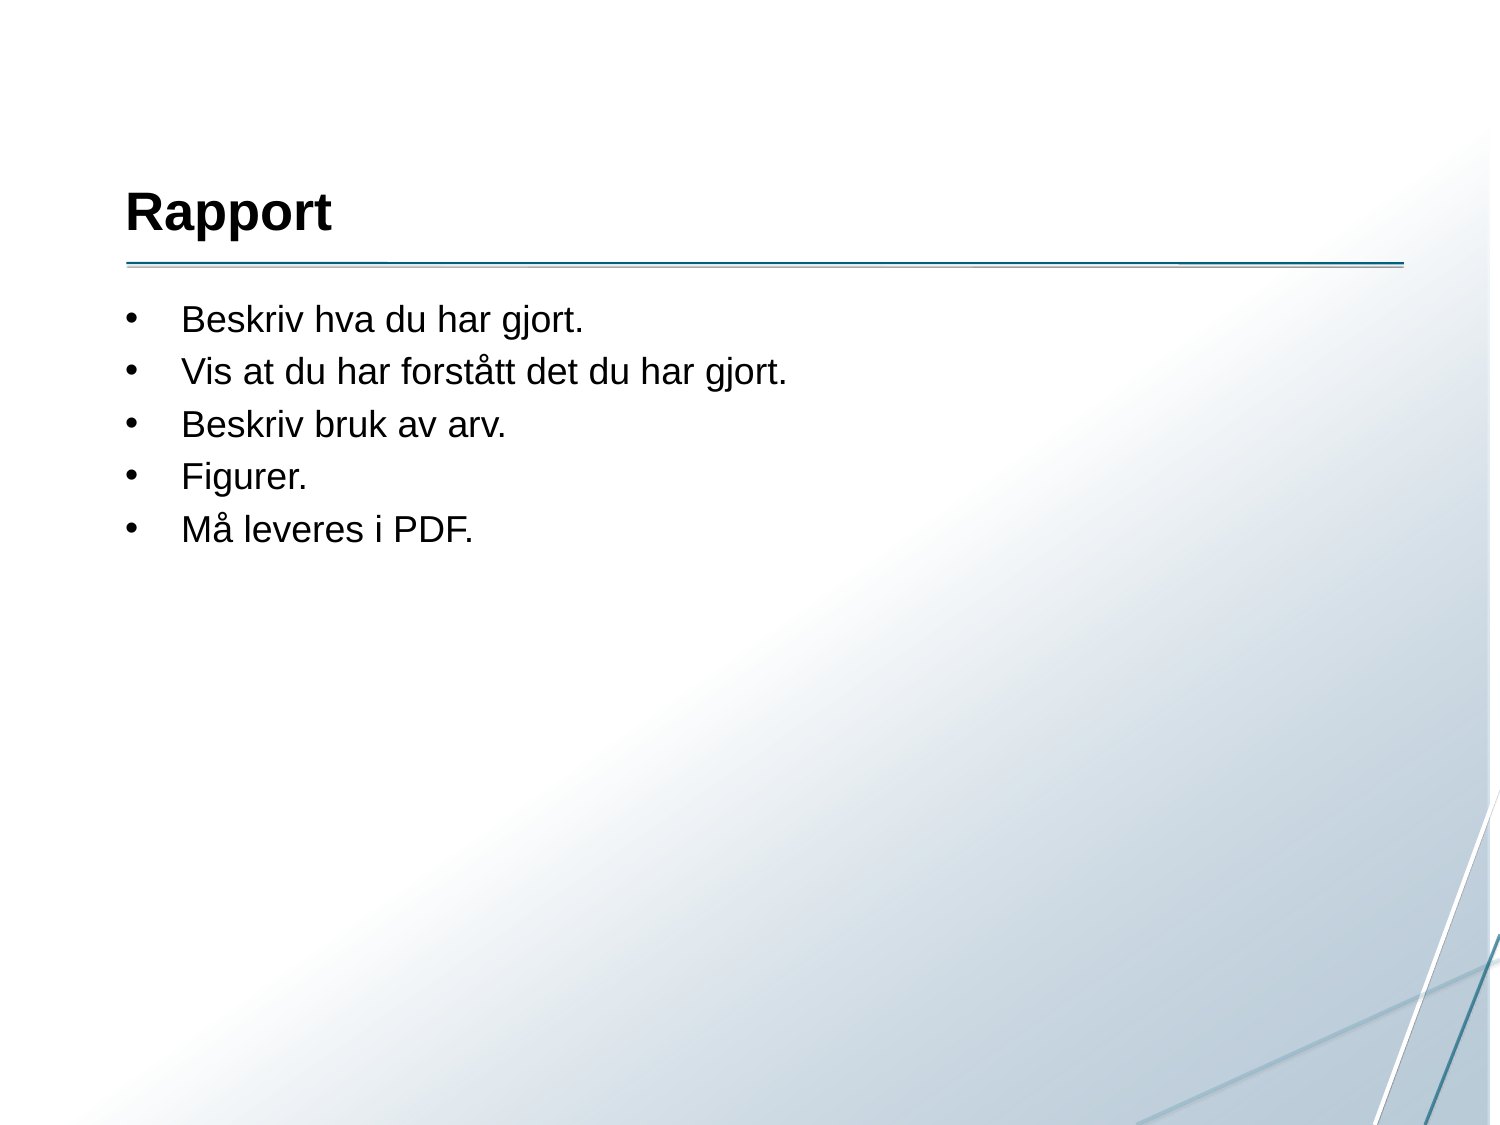

# Rapport
Beskriv hva du har gjort.
Vis at du har forstått det du har gjort.
Beskriv bruk av arv.
Figurer.
Må leveres i PDF.